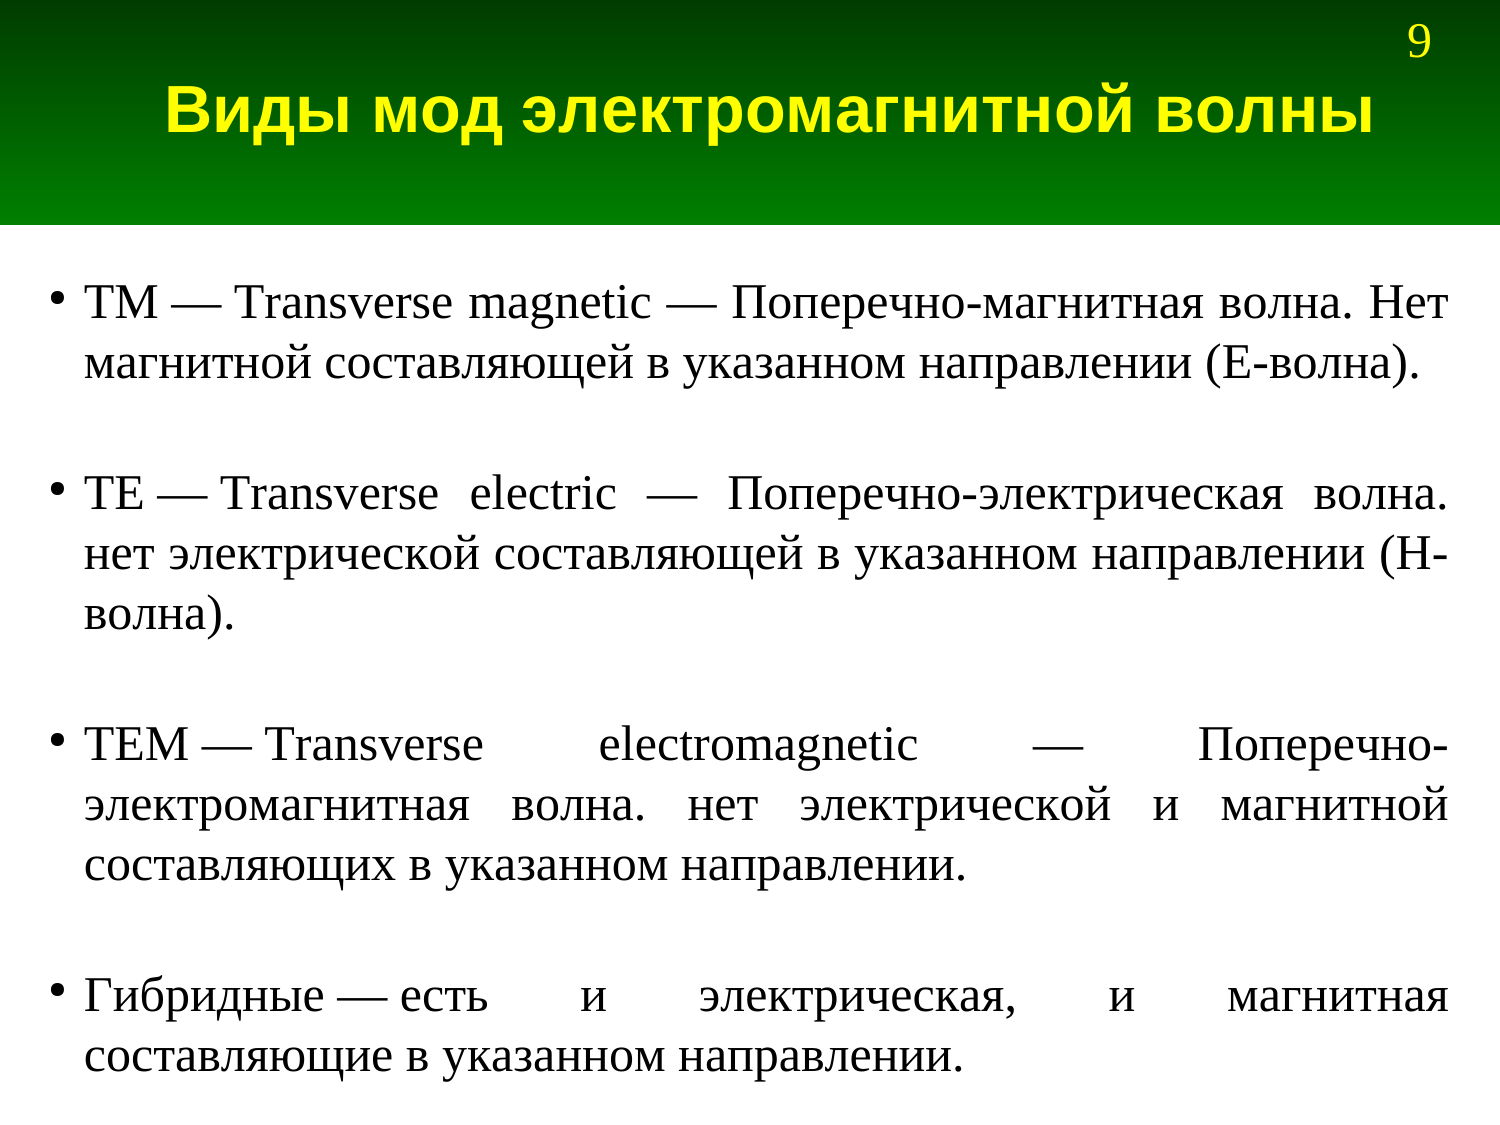

# Виды мод электромагнитной волны
TM — Transverse magnetic — Поперечно-магнитная волна. Нет магнитной составляющей в указанном направлении (E-волна).
TE — Transverse electric — Поперечно-электрическая волна. нет электрической составляющей в указанном направлении (H-волна).
TEM — Transverse electromagnetic — Поперечно-электромагнитная волна. нет электрической и магнитной составляющих в указанном направлении.
Гибридные — есть и электрическая, и магнитная составляющие в указанном направлении.